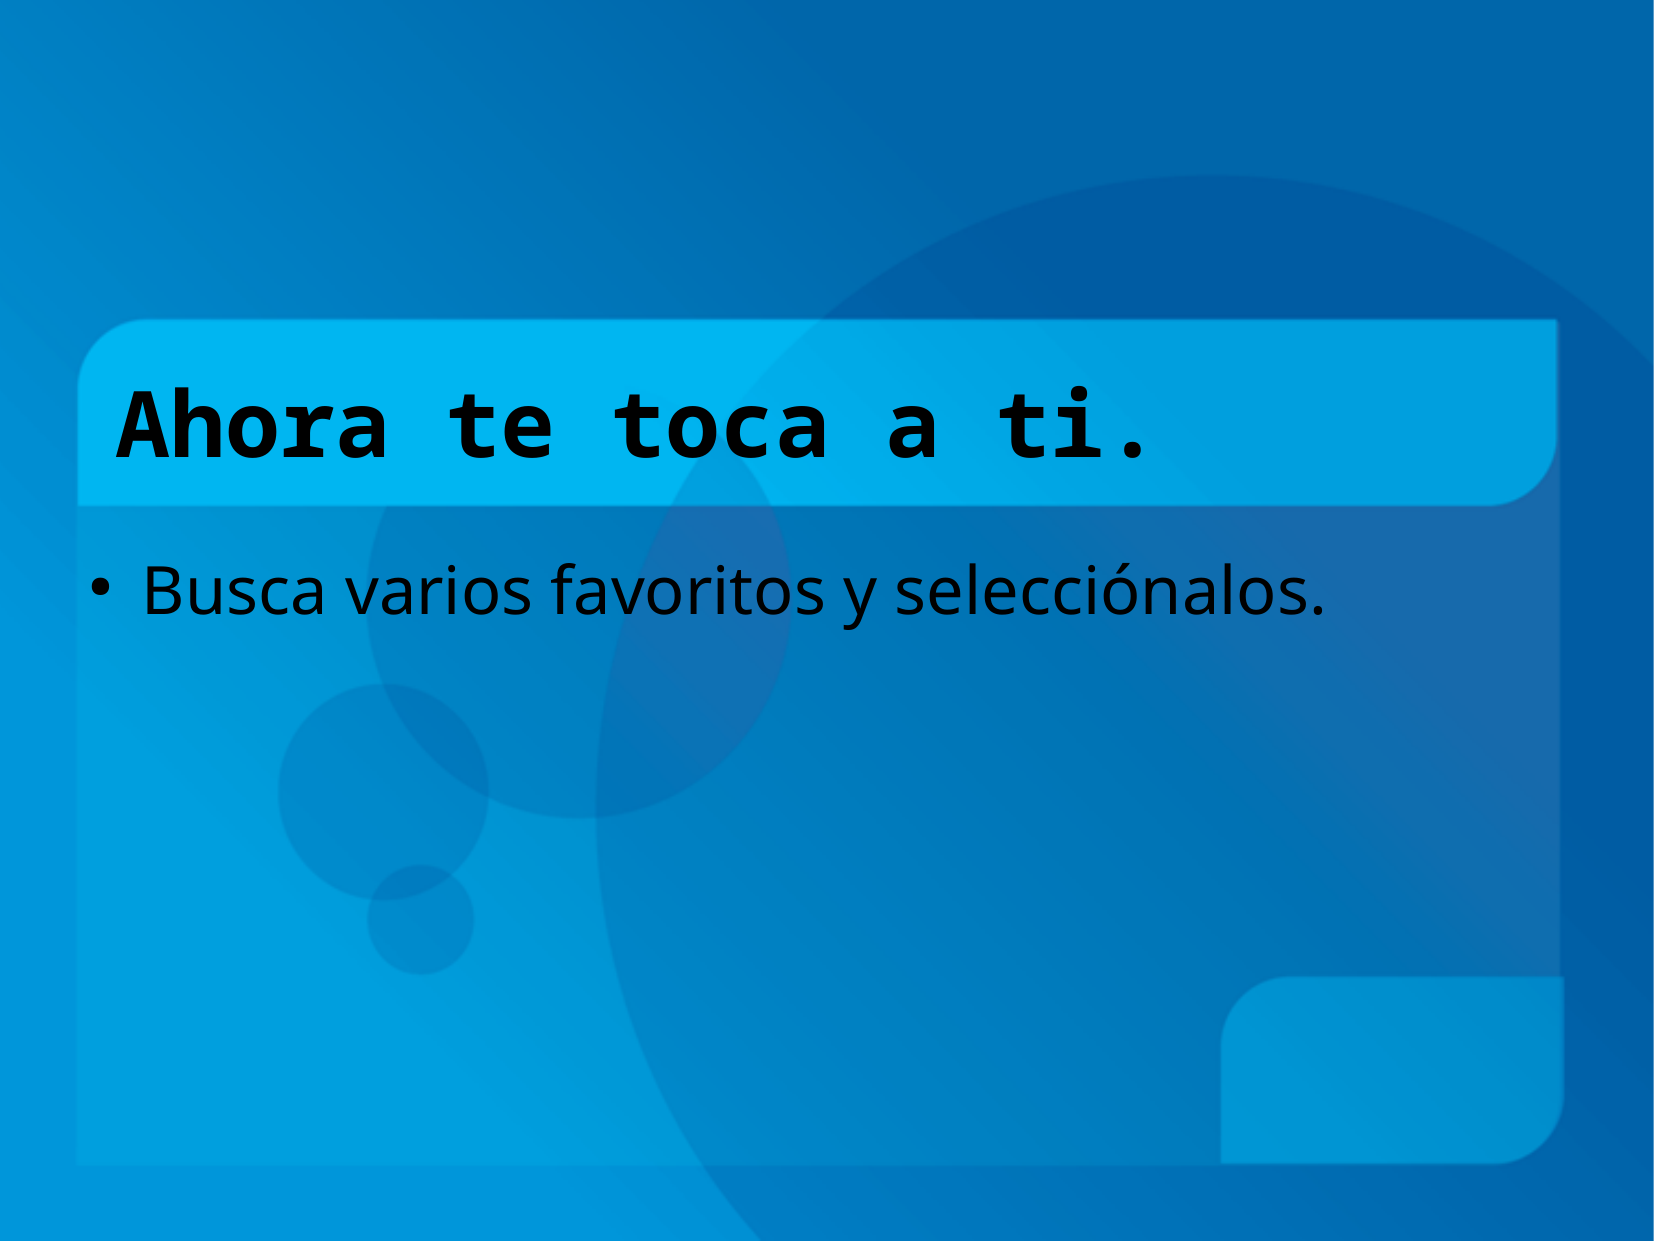

# Ahora te toca a ti.
Busca varios favoritos y selecciónalos.